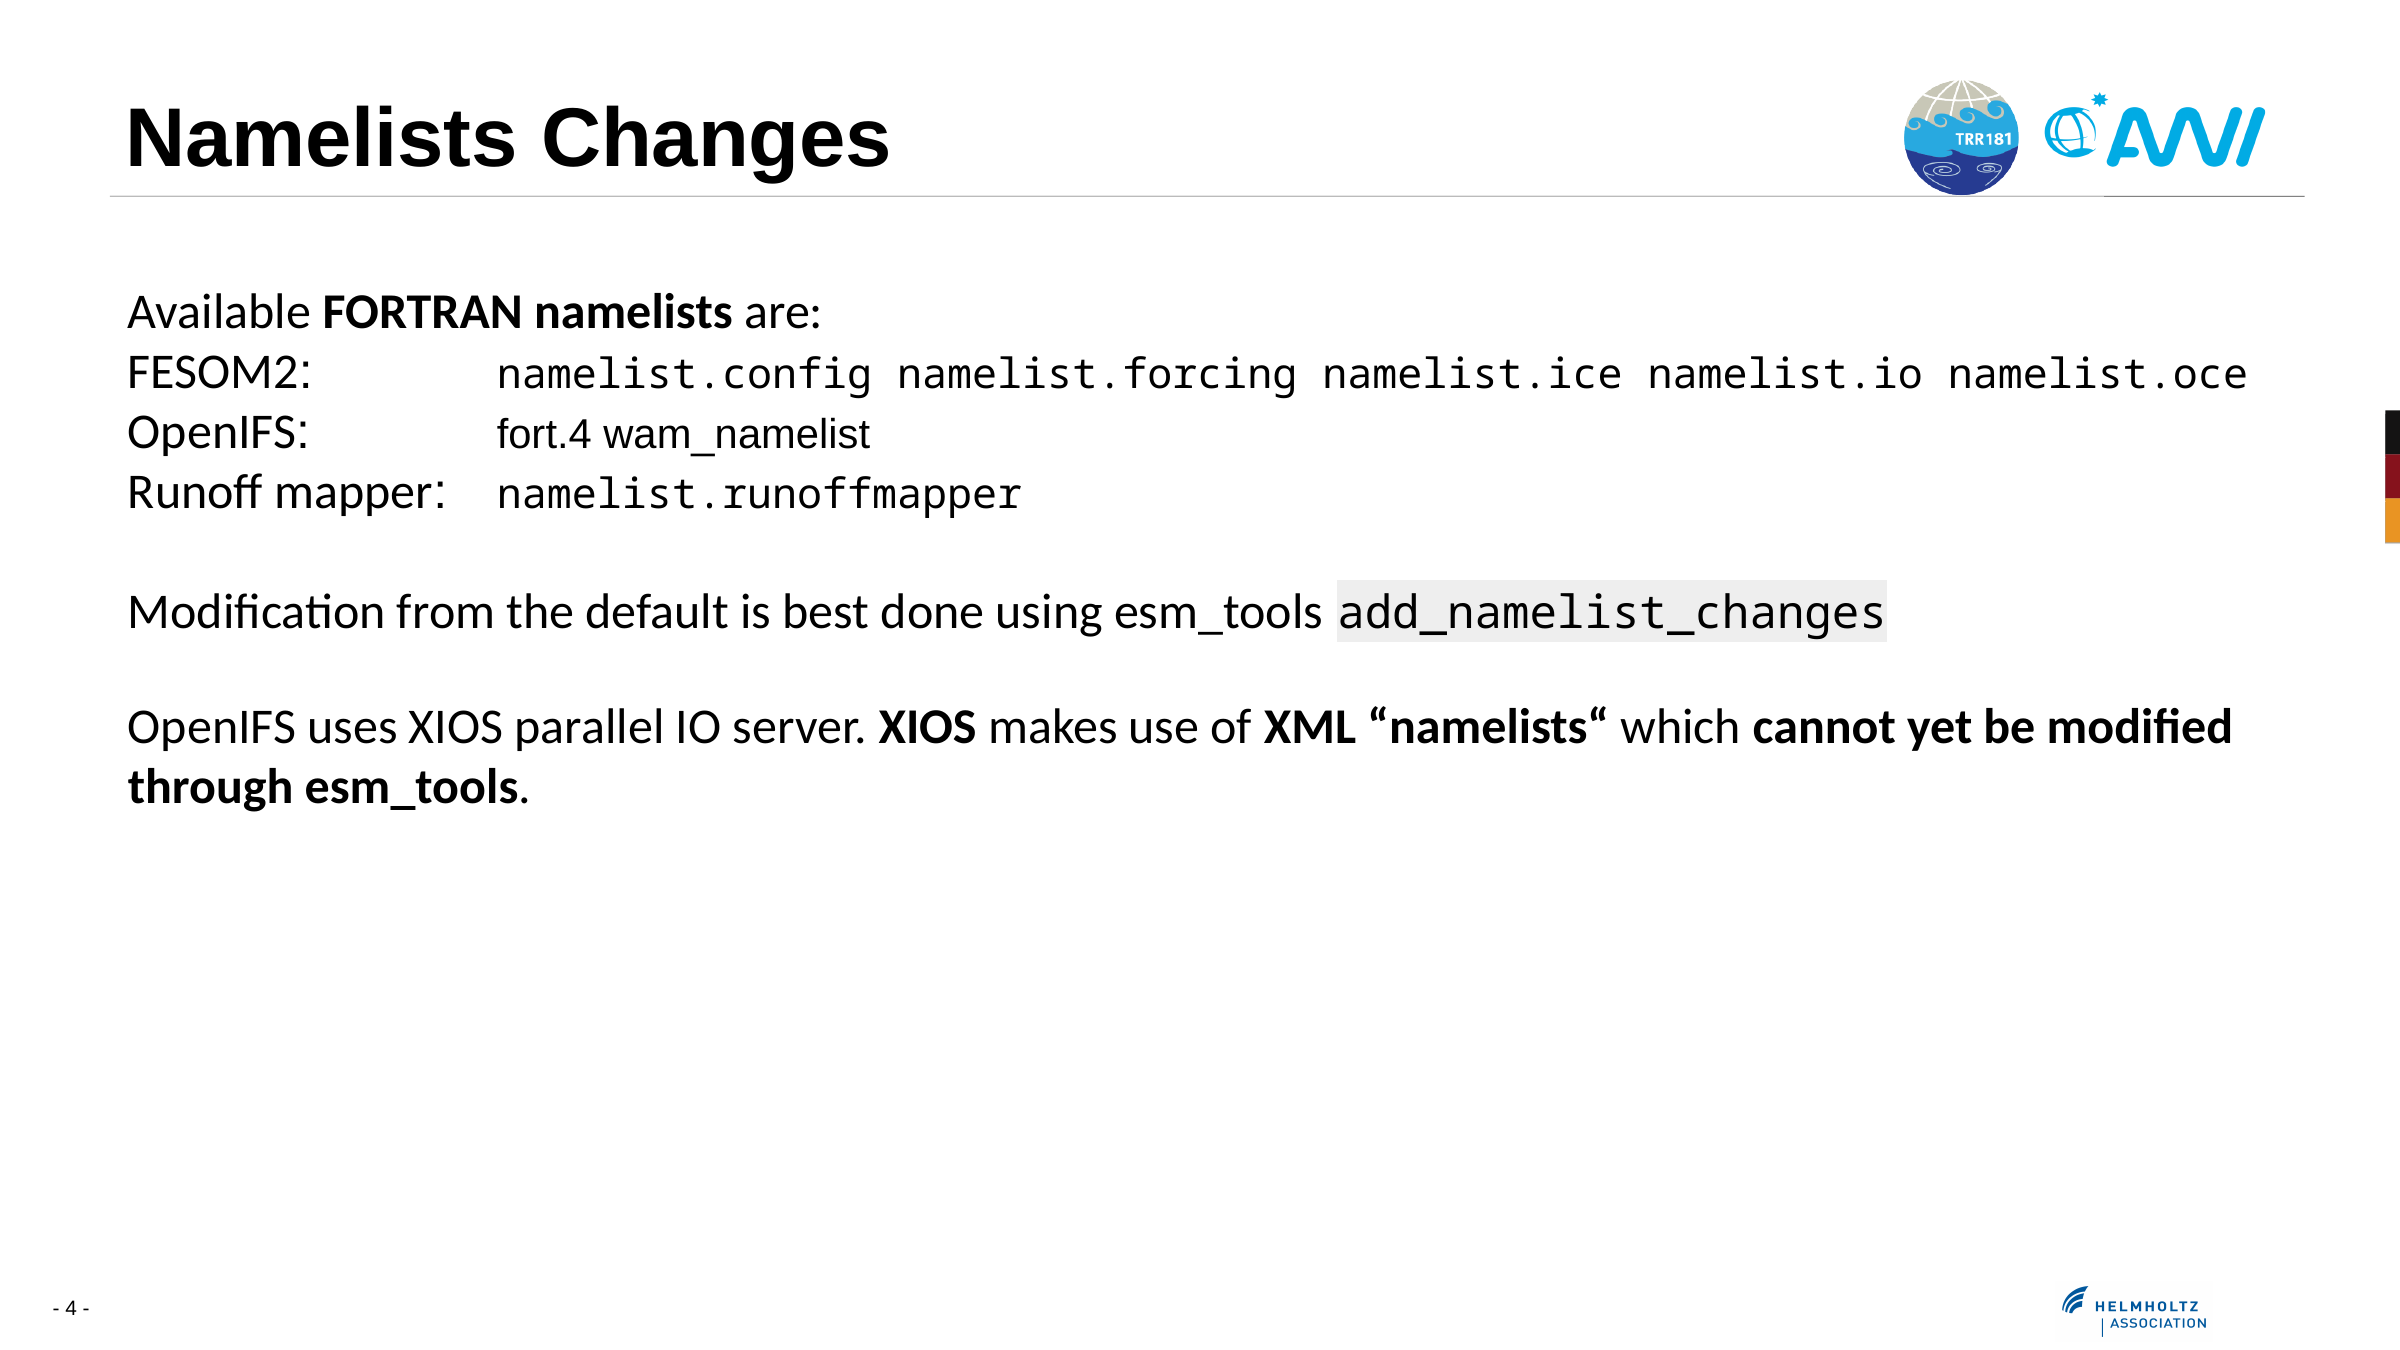

Namelists Changes
Available FORTRAN namelists are:
FESOM2: 			namelist.config namelist.forcing namelist.ice namelist.io namelist.oce
OpenIFS: 			fort.4 wam_namelist
Runoff mapper: 	namelist.runoffmapper
Modification from the default is best done using esm_tools add_namelist_changes
OpenIFS uses XIOS parallel IO server. XIOS makes use of XML “namelists“ which cannot yet be modified
through esm_tools.